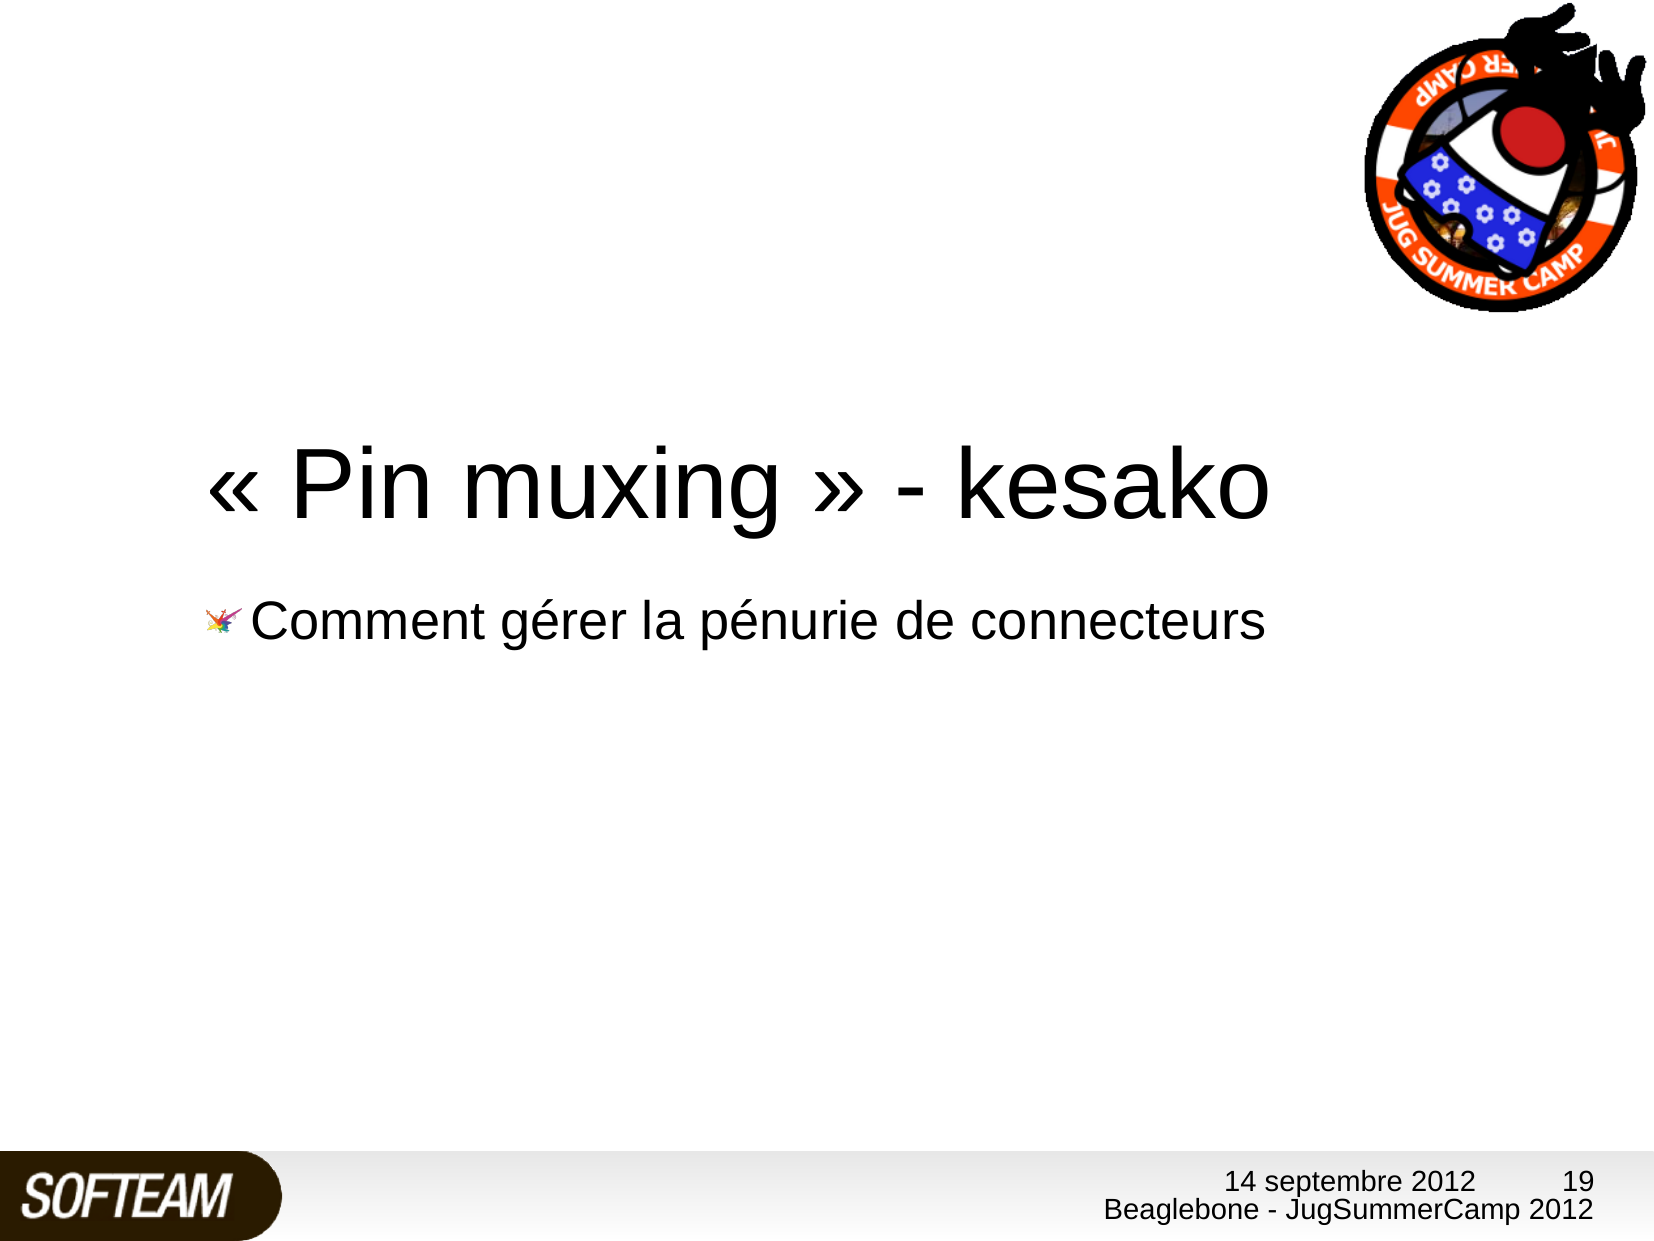

# « Pin muxing » - kesako
Comment gérer la pénurie de connecteurs
14 septembre 2012
19
Beaglebone - JugSummerCamp 2012